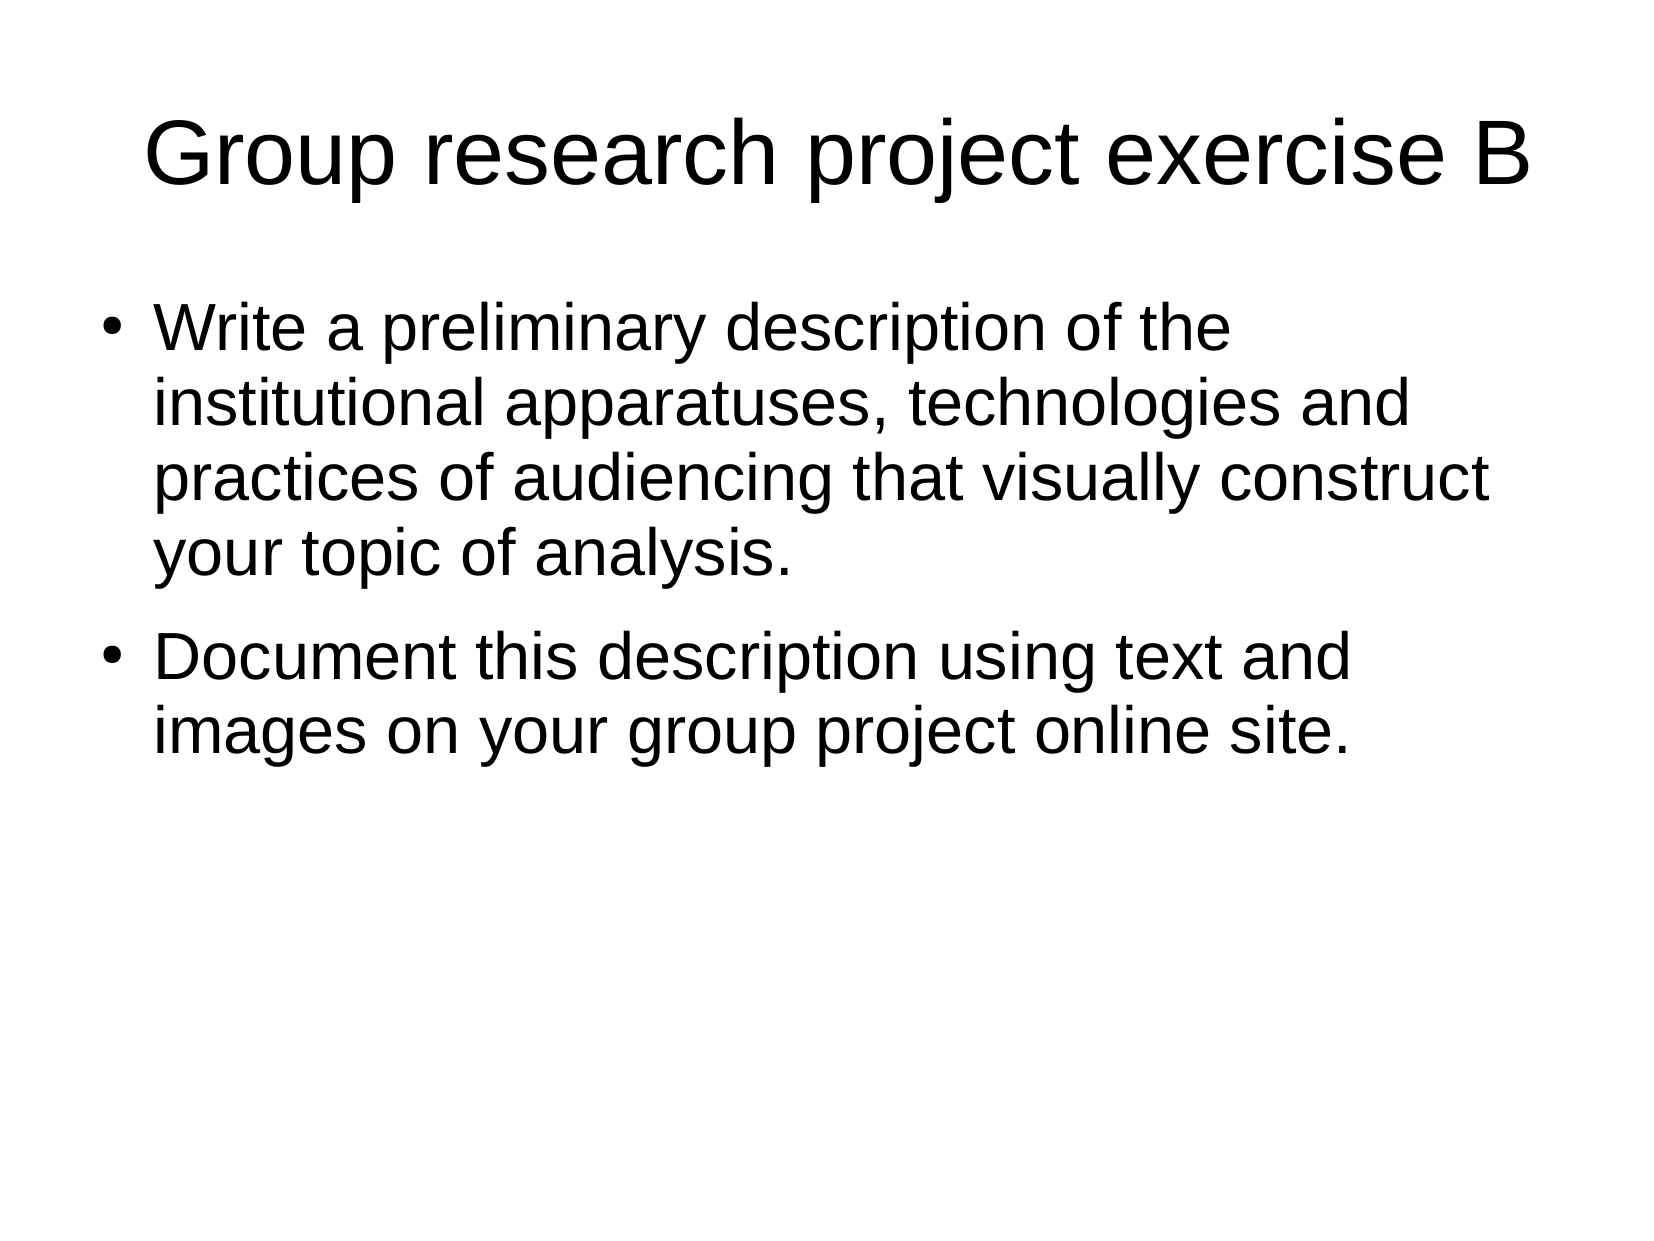

# Group research project exercise B
Write a preliminary description of the institutional apparatuses, technologies and practices of audiencing that visually construct your topic of analysis.
Document this description using text and images on your group project online site.